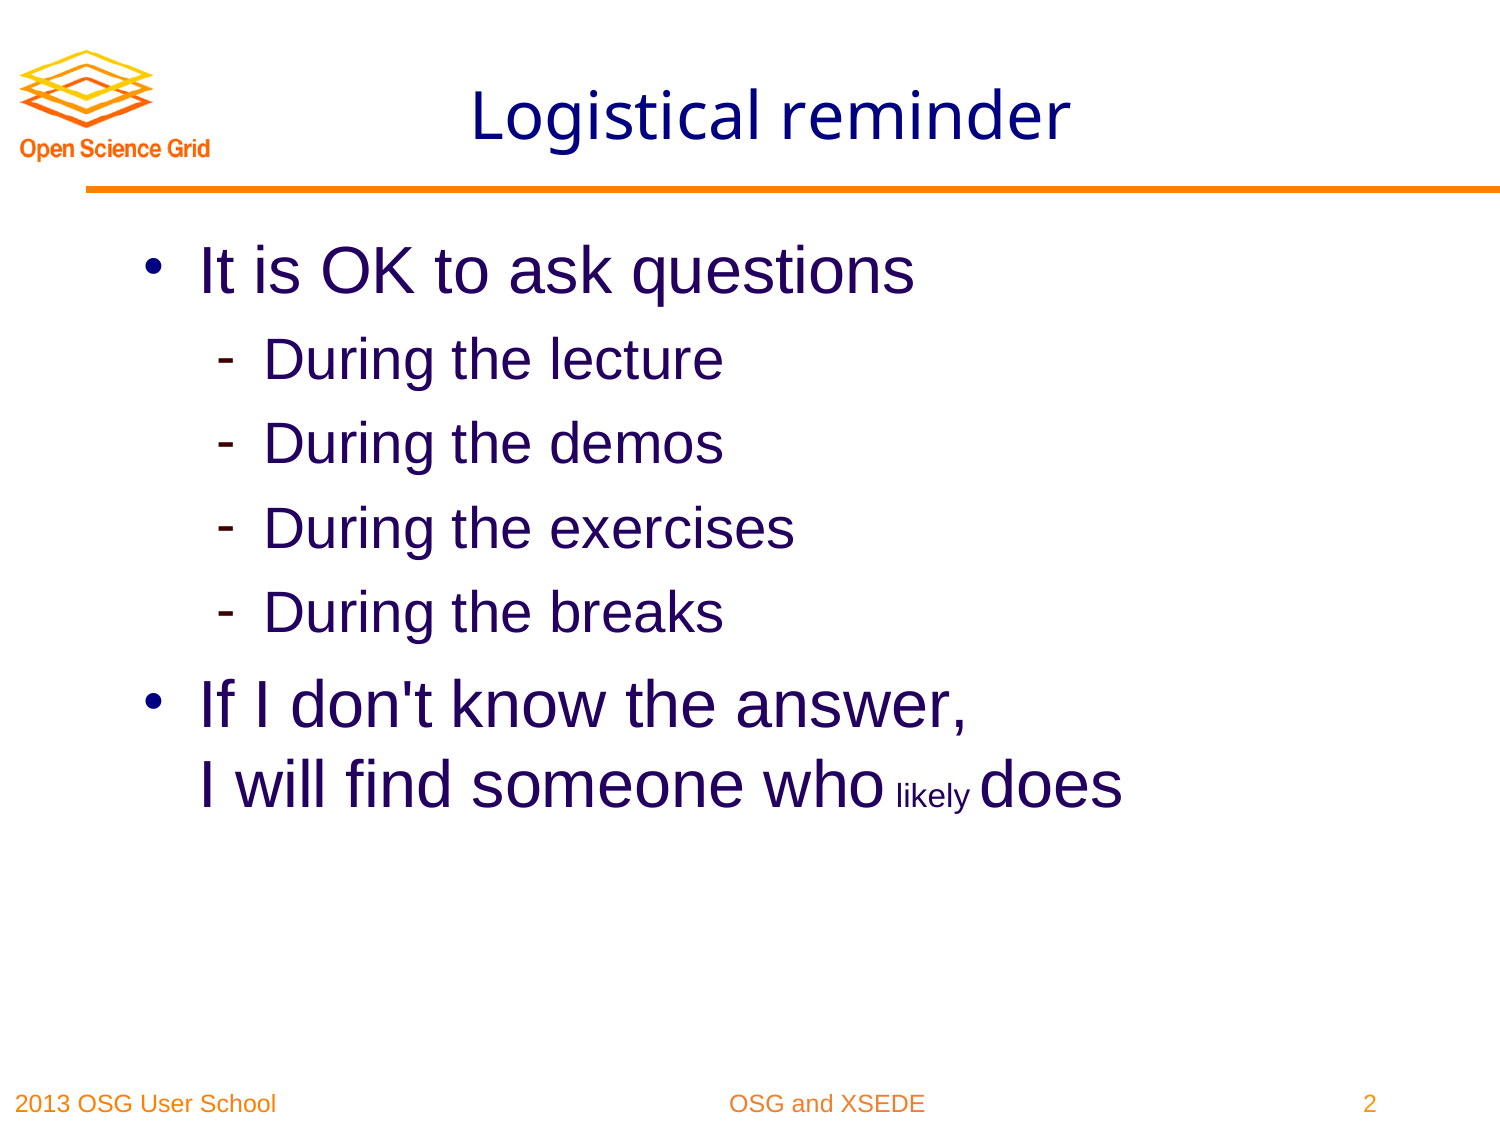

# Logistical reminder
It is OK to ask questions
During the lecture
During the demos
During the exercises
During the breaks
If I don't know the answer,
I will find someone who likely does
2